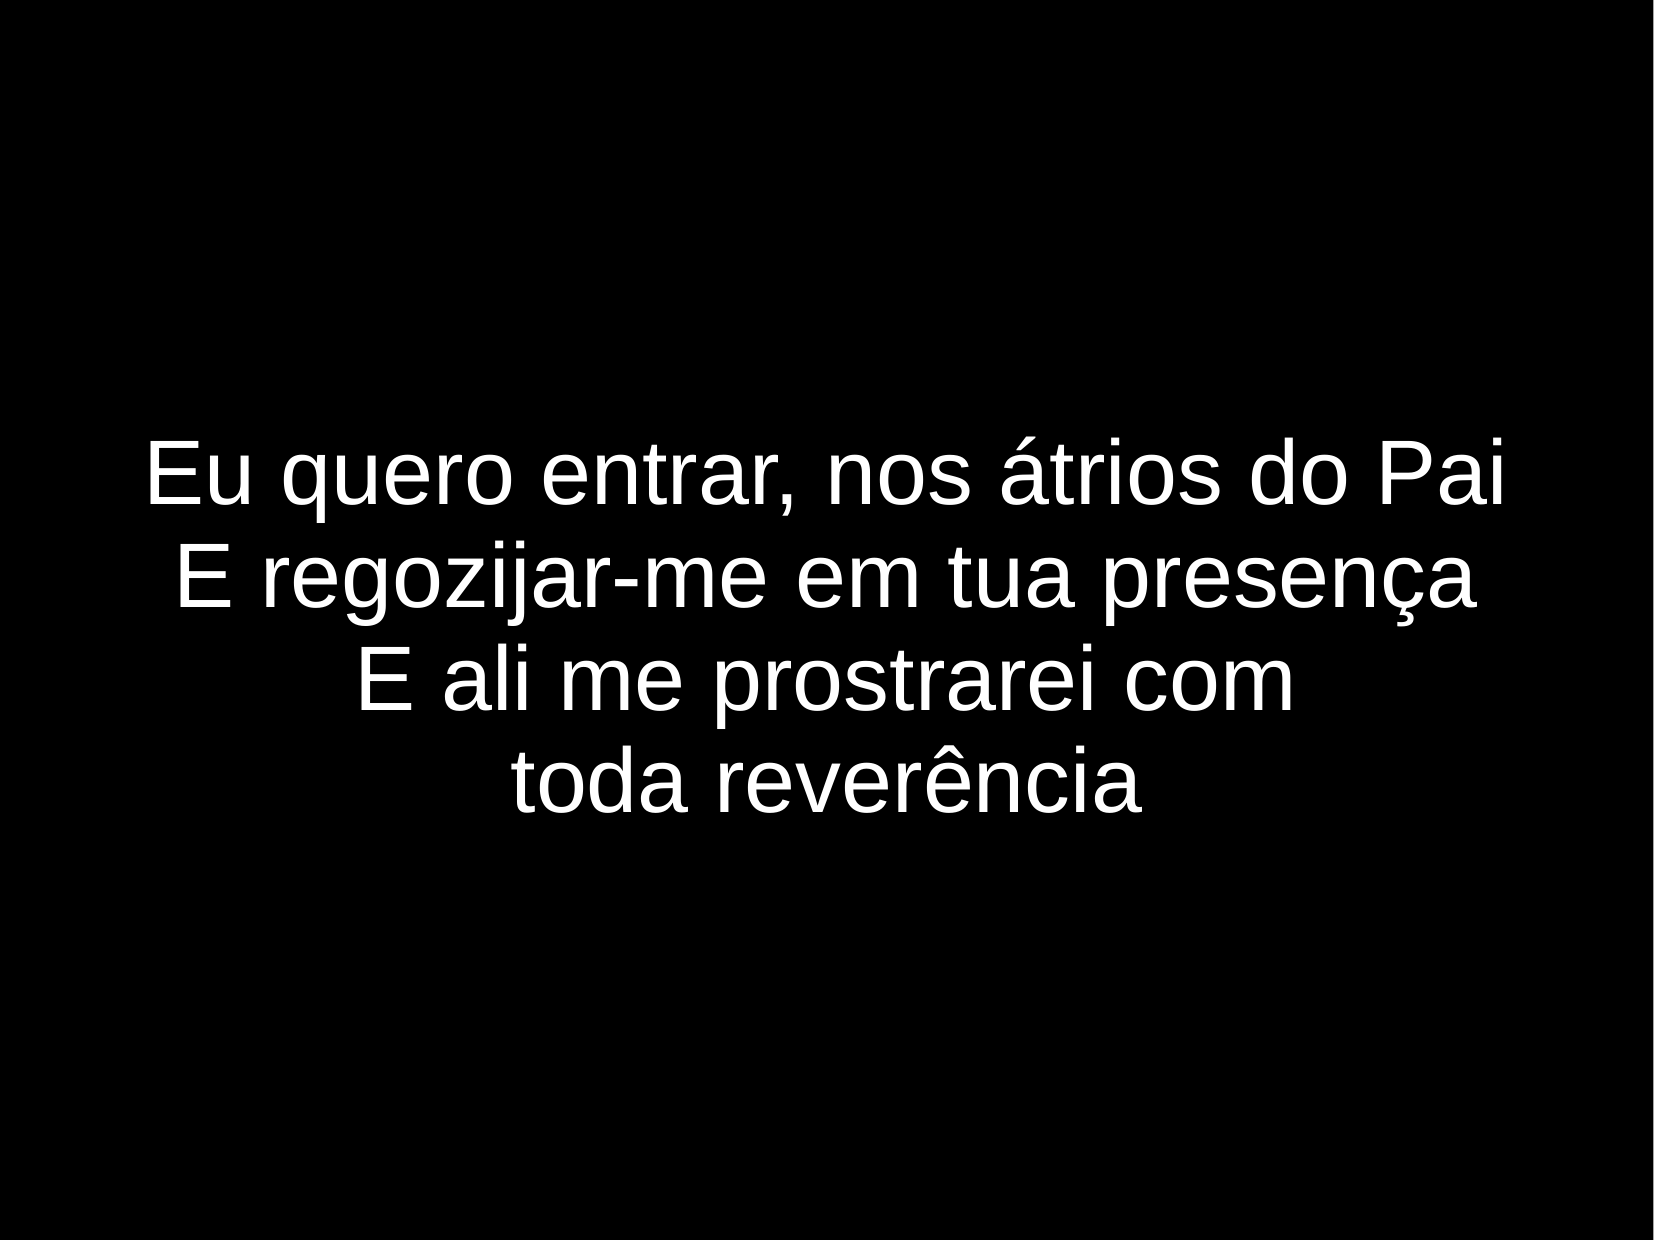

# Eu quero entrar, nos átrios do Pai
E regozijar-me em tua presença
E ali me prostrarei com
toda reverência